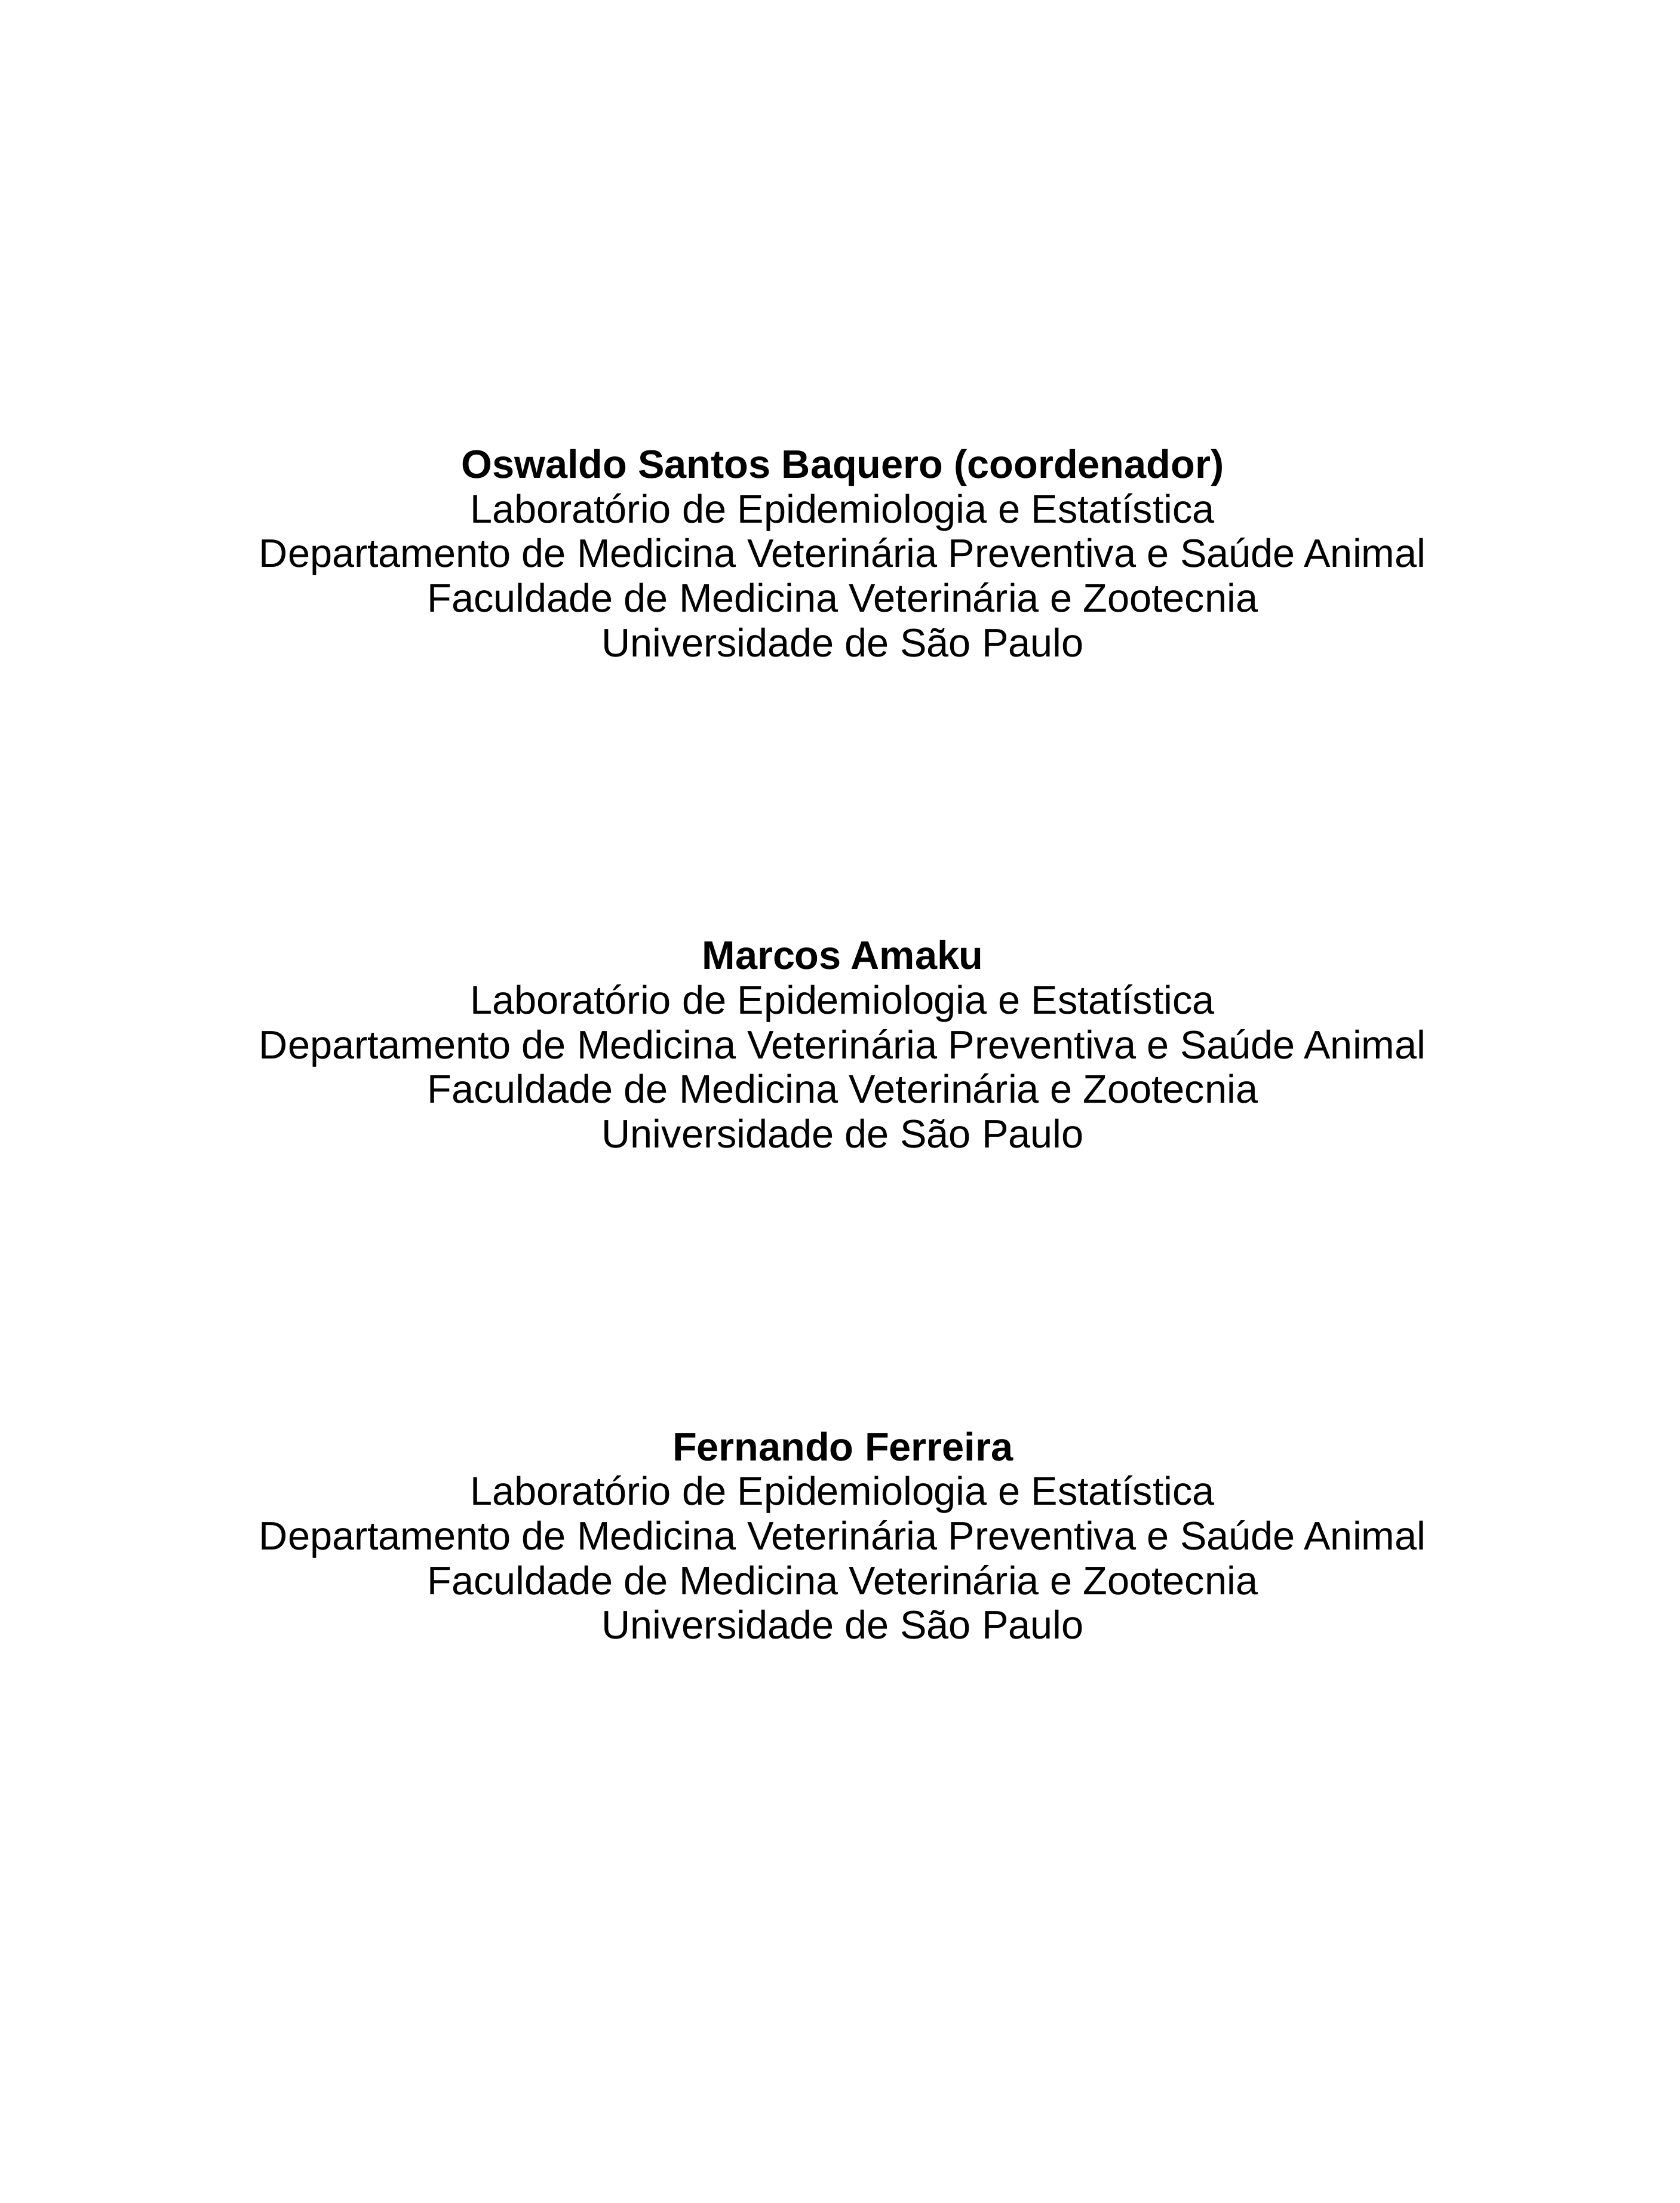

Oswaldo Santos Baquero (coordenador)
Laboratório de Epidemiologia e Estatística
Departamento de Medicina Veterinária Preventiva e Saúde Animal
Faculdade de Medicina Veterinária e Zootecnia
Universidade de São Paulo
Marcos Amaku
Laboratório de Epidemiologia e Estatística
Departamento de Medicina Veterinária Preventiva e Saúde Animal
Faculdade de Medicina Veterinária e Zootecnia
Universidade de São Paulo
Fernando Ferreira
Laboratório de Epidemiologia e Estatística
Departamento de Medicina Veterinária Preventiva e Saúde Animal
Faculdade de Medicina Veterinária e Zootecnia
Universidade de São Paulo